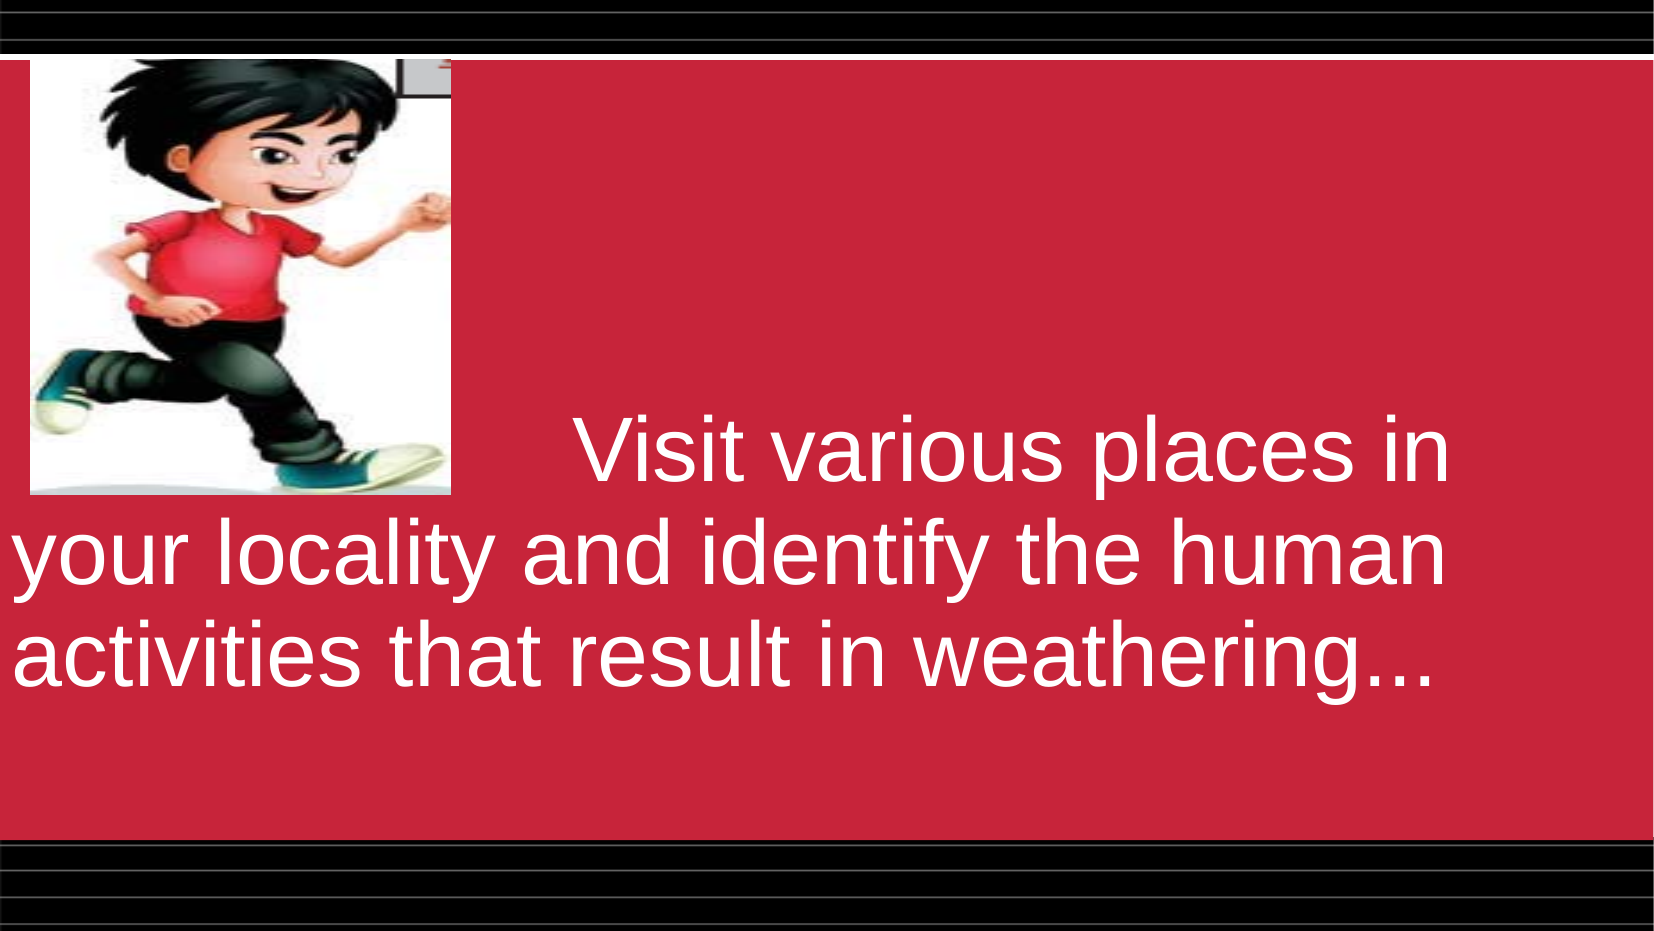

# Visit various places in your locality and identify the human activities that result in weathering...